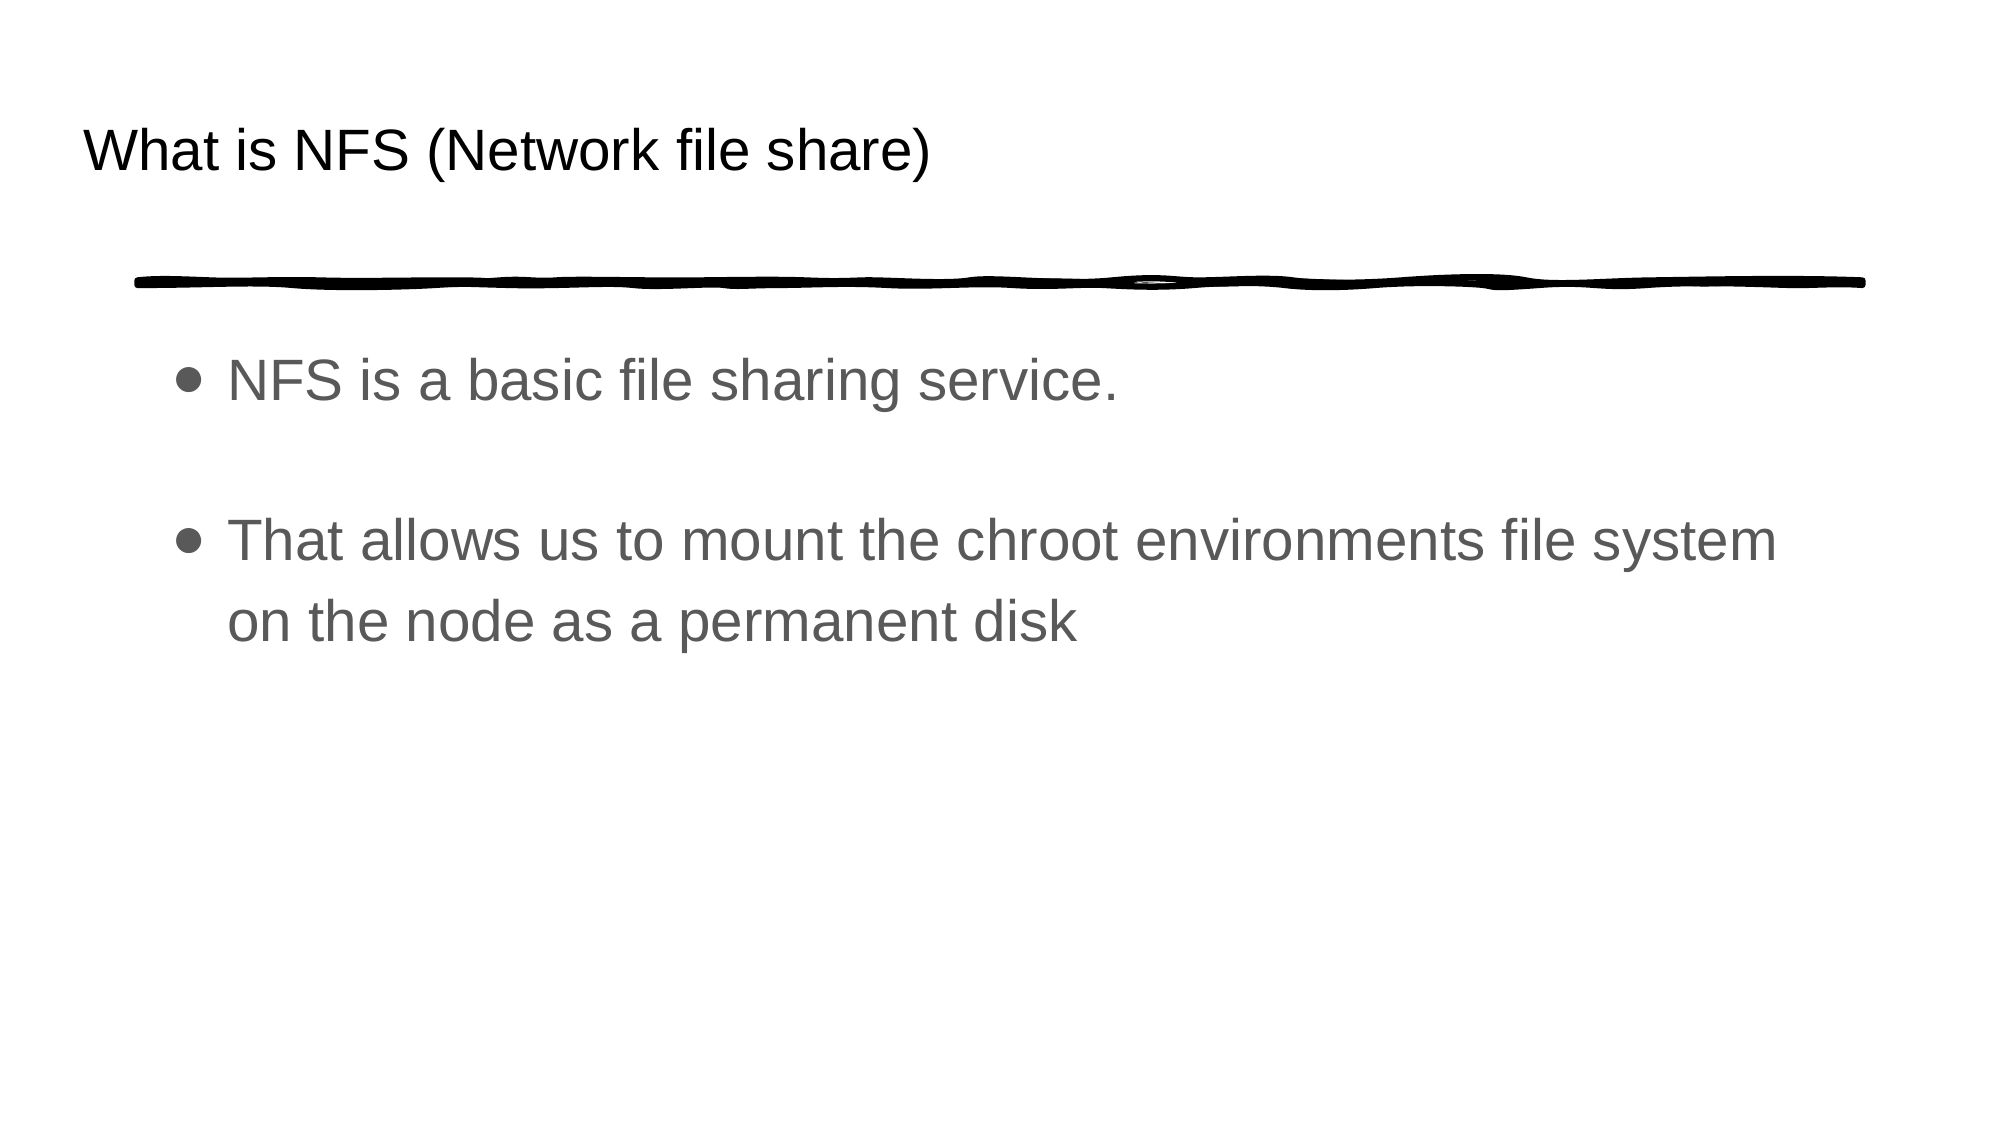

# What is NFS (Network file share)
NFS is a basic file sharing service.
That allows us to mount the chroot environments file system on the node as a permanent disk